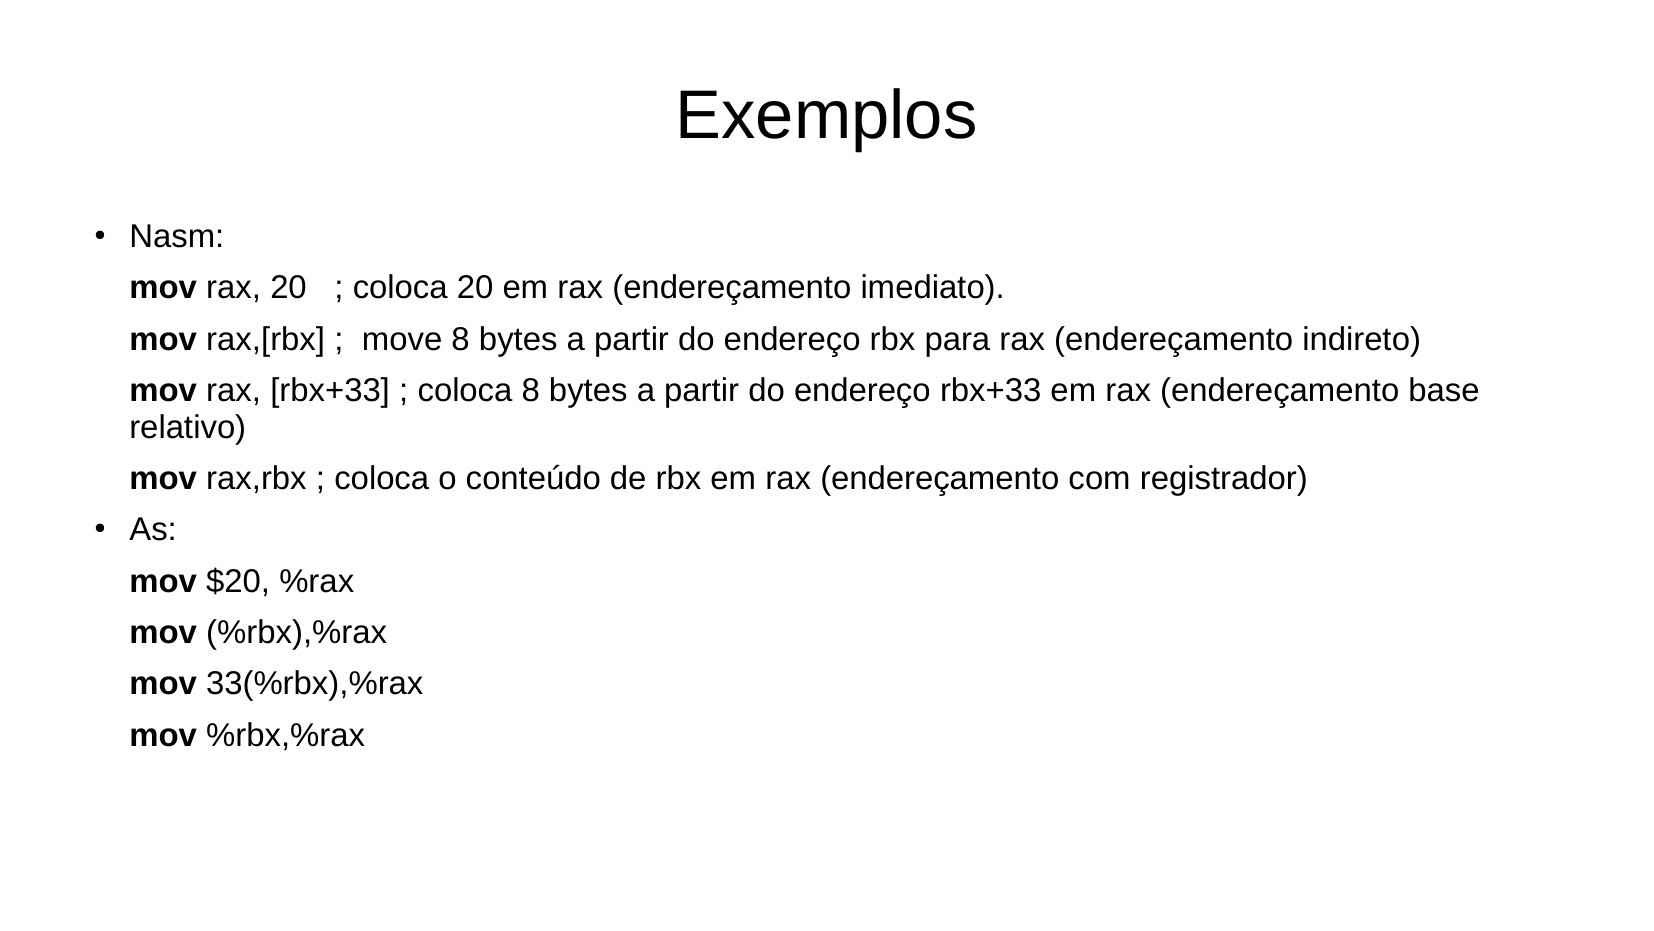

# Exemplos
Nasm:
mov rax, 20 ; coloca 20 em rax (endereçamento imediato).
mov rax,[rbx] ; move 8 bytes a partir do endereço rbx para rax (endereçamento indireto)
mov rax, [rbx+33] ; coloca 8 bytes a partir do endereço rbx+33 em rax (endereçamento base relativo)
mov rax,rbx ; coloca o conteúdo de rbx em rax (endereçamento com registrador)
As:
mov $20, %rax
mov (%rbx),%rax
mov 33(%rbx),%rax
mov %rbx,%rax